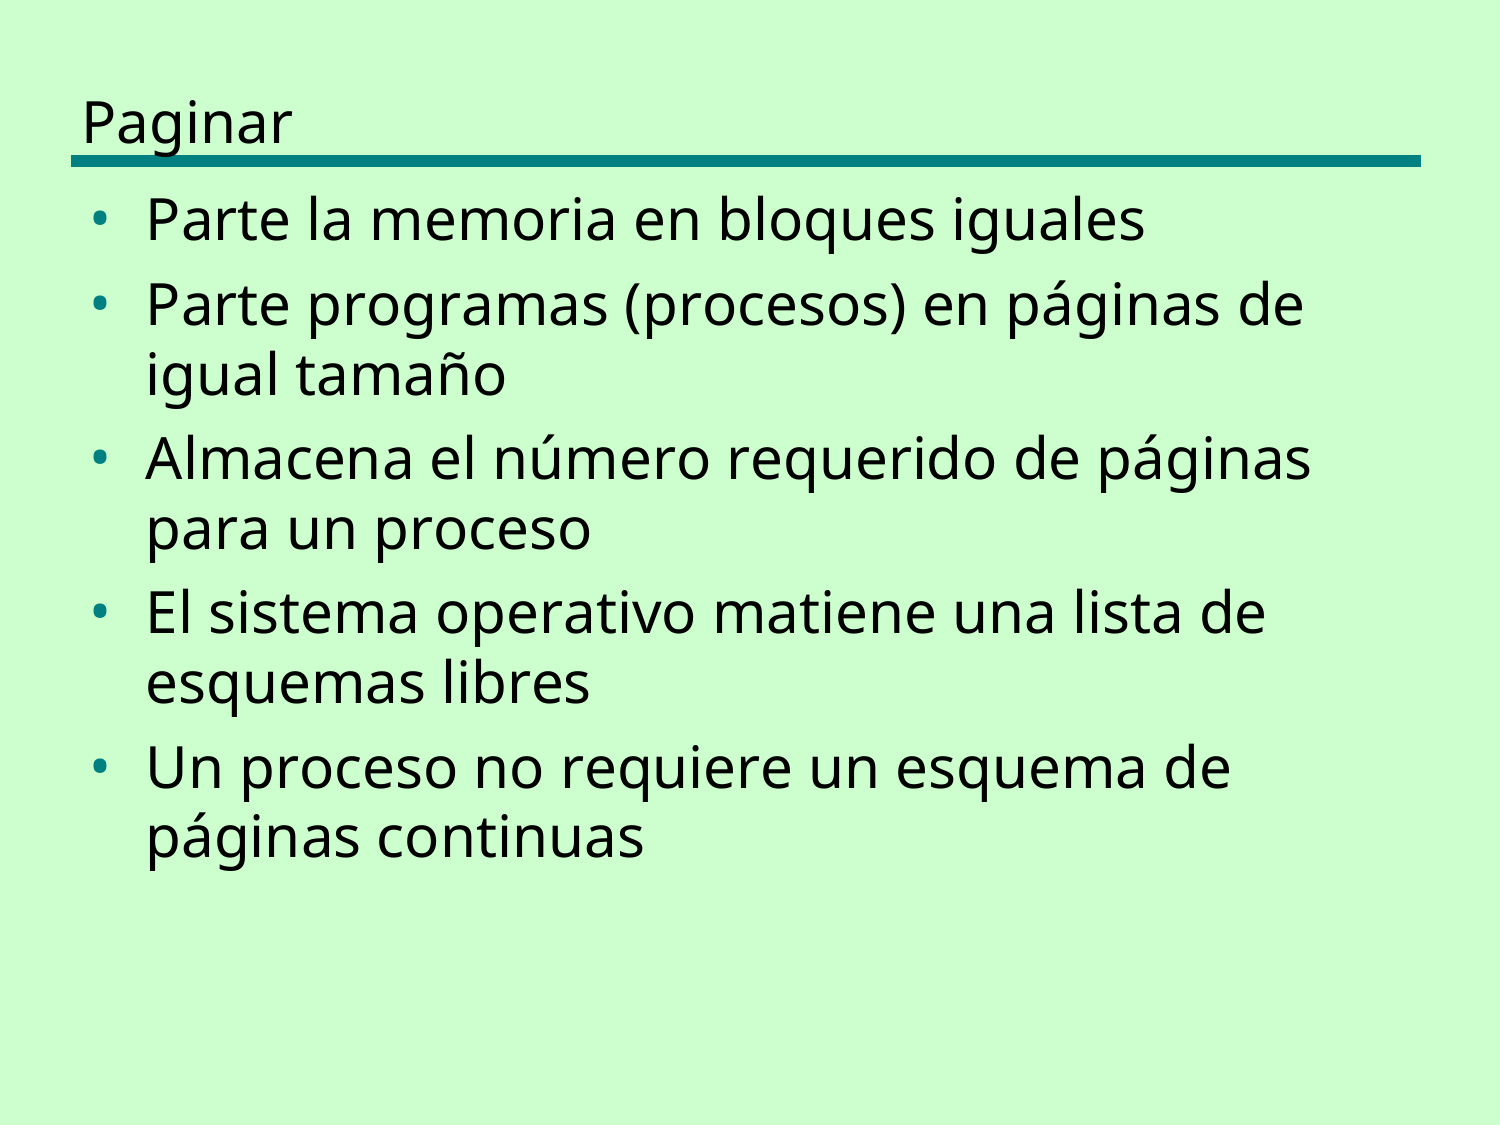

# Paginar
Parte la memoria en bloques iguales
Parte programas (procesos) en páginas de igual tamaño
Almacena el número requerido de páginas para un proceso
El sistema operativo matiene una lista de esquemas libres
Un proceso no requiere un esquema de páginas continuas